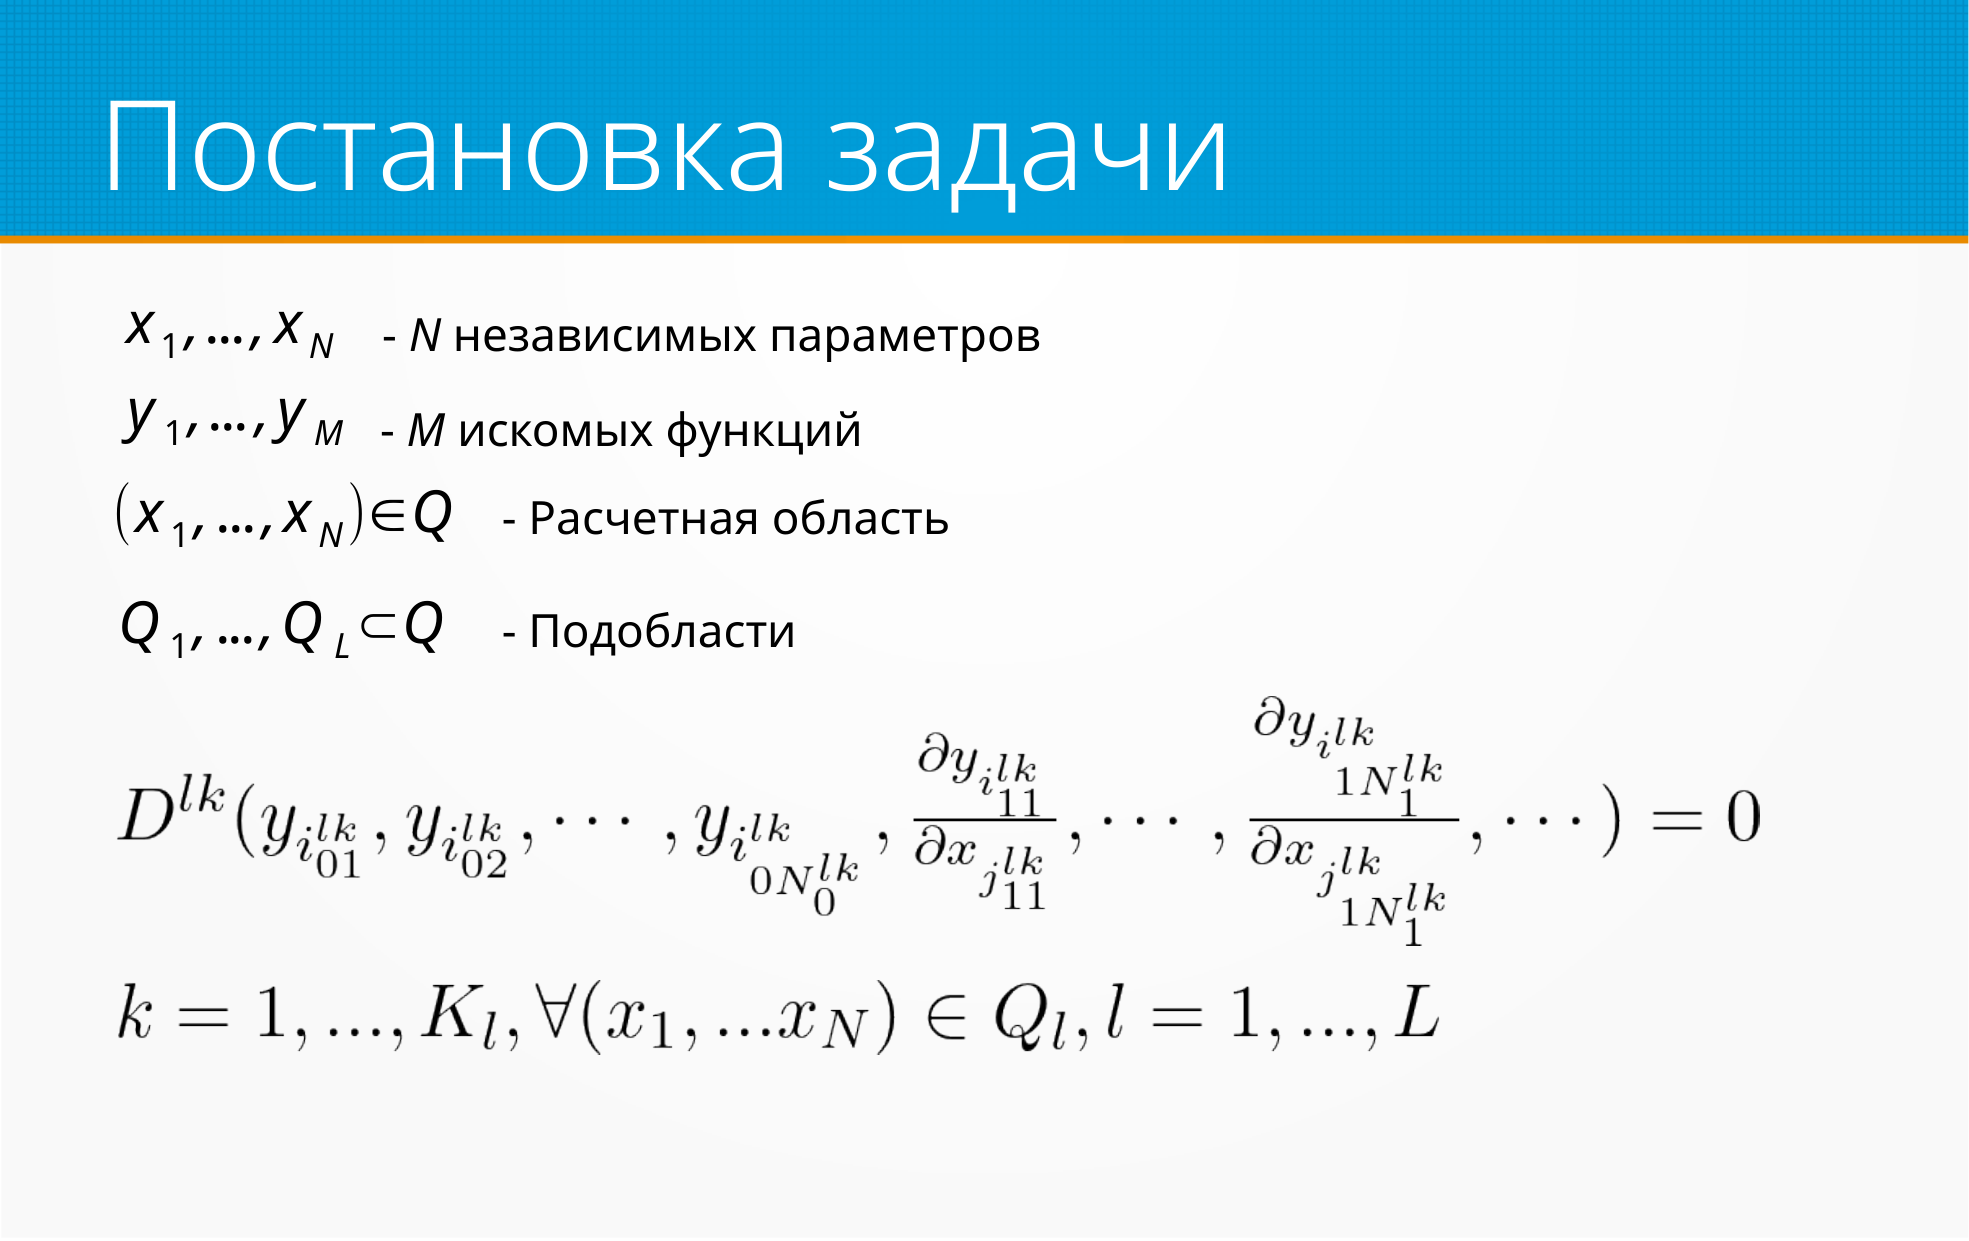

# Постановка задачи
- N независимых параметров
- M искомых функций
- Расчетная область
- Подобласти